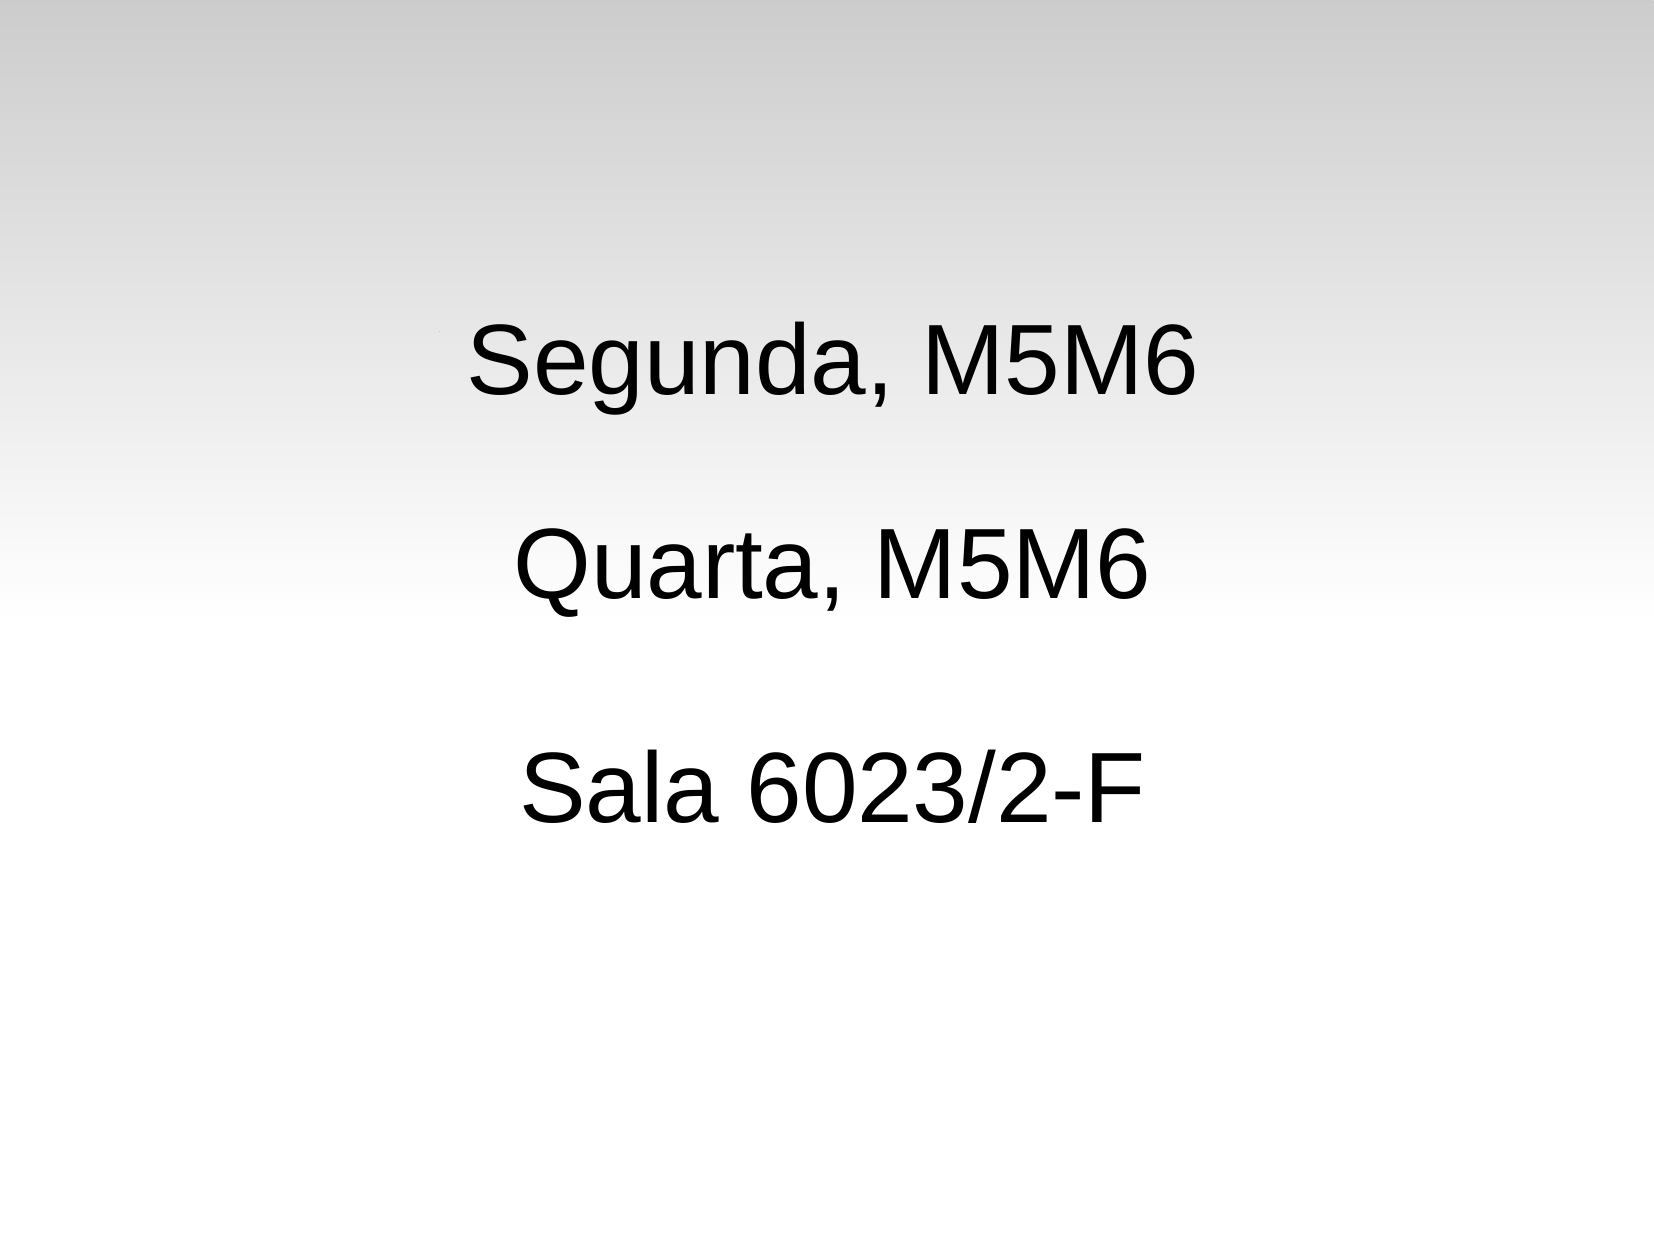

# Segunda, M5M6
Quarta, M5M6
Sala 6023/2-F